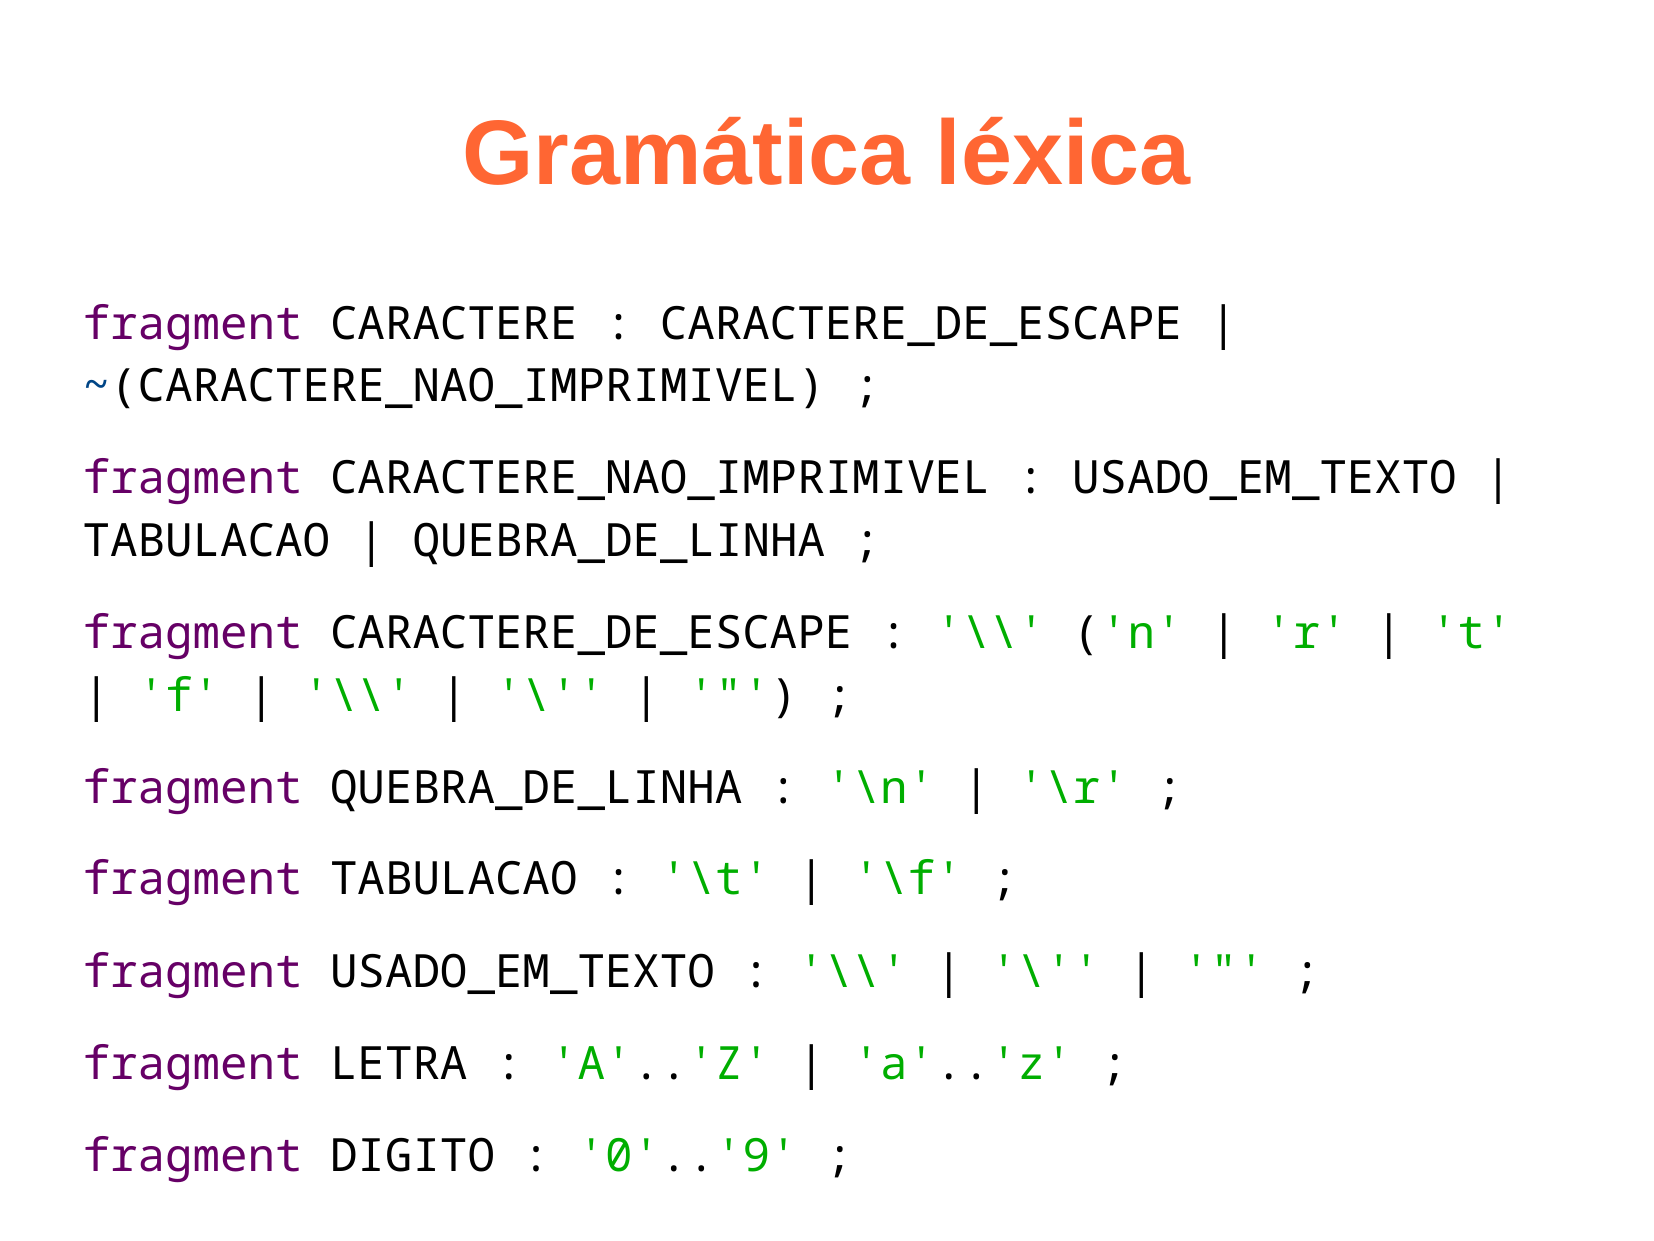

# Gramática léxica
fragment CARACTERE : CARACTERE_DE_ESCAPE | ~(CARACTERE_NAO_IMPRIMIVEL) ;
fragment CARACTERE_NAO_IMPRIMIVEL : USADO_EM_TEXTO | TABULACAO | QUEBRA_DE_LINHA ;
fragment CARACTERE_DE_ESCAPE : '\\' ('n' | 'r' | 't' | 'f' | '\\' | '\'' | '"') ;
fragment QUEBRA_DE_LINHA : '\n' | '\r' ;
fragment TABULACAO : '\t' | '\f' ;
fragment USADO_EM_TEXTO : '\\' | '\'' | '"' ;
fragment LETRA : 'A'..'Z' | 'a'..'z' ;
fragment DIGITO : '0'..'9' ;